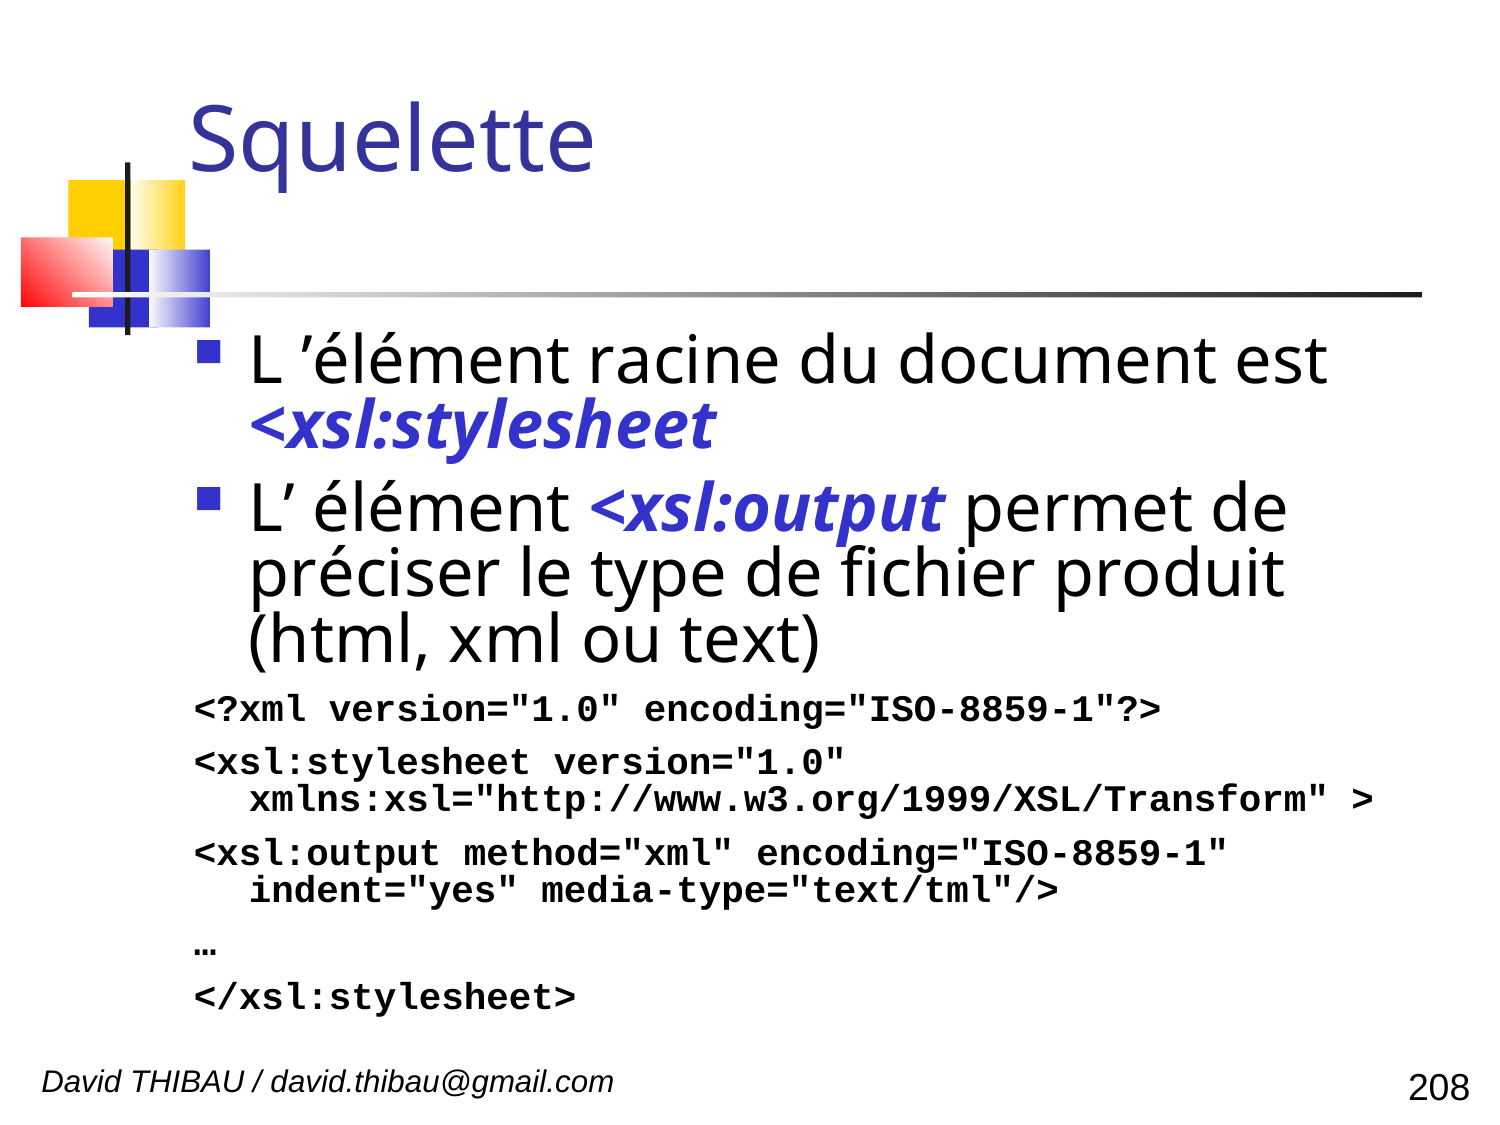

# Squelette
L ’élément racine du document est <xsl:stylesheet
L’ élément <xsl:output permet de préciser le type de fichier produit (html, xml ou text)
<?xml version="1.0" encoding="ISO-8859-1"?>
<xsl:stylesheet version="1.0" xmlns:xsl="http://www.w3.org/1999/XSL/Transform" >
<xsl:output method="xml" encoding="ISO-8859-1" indent="yes" media-type="text/tml"/>
…
</xsl:stylesheet>